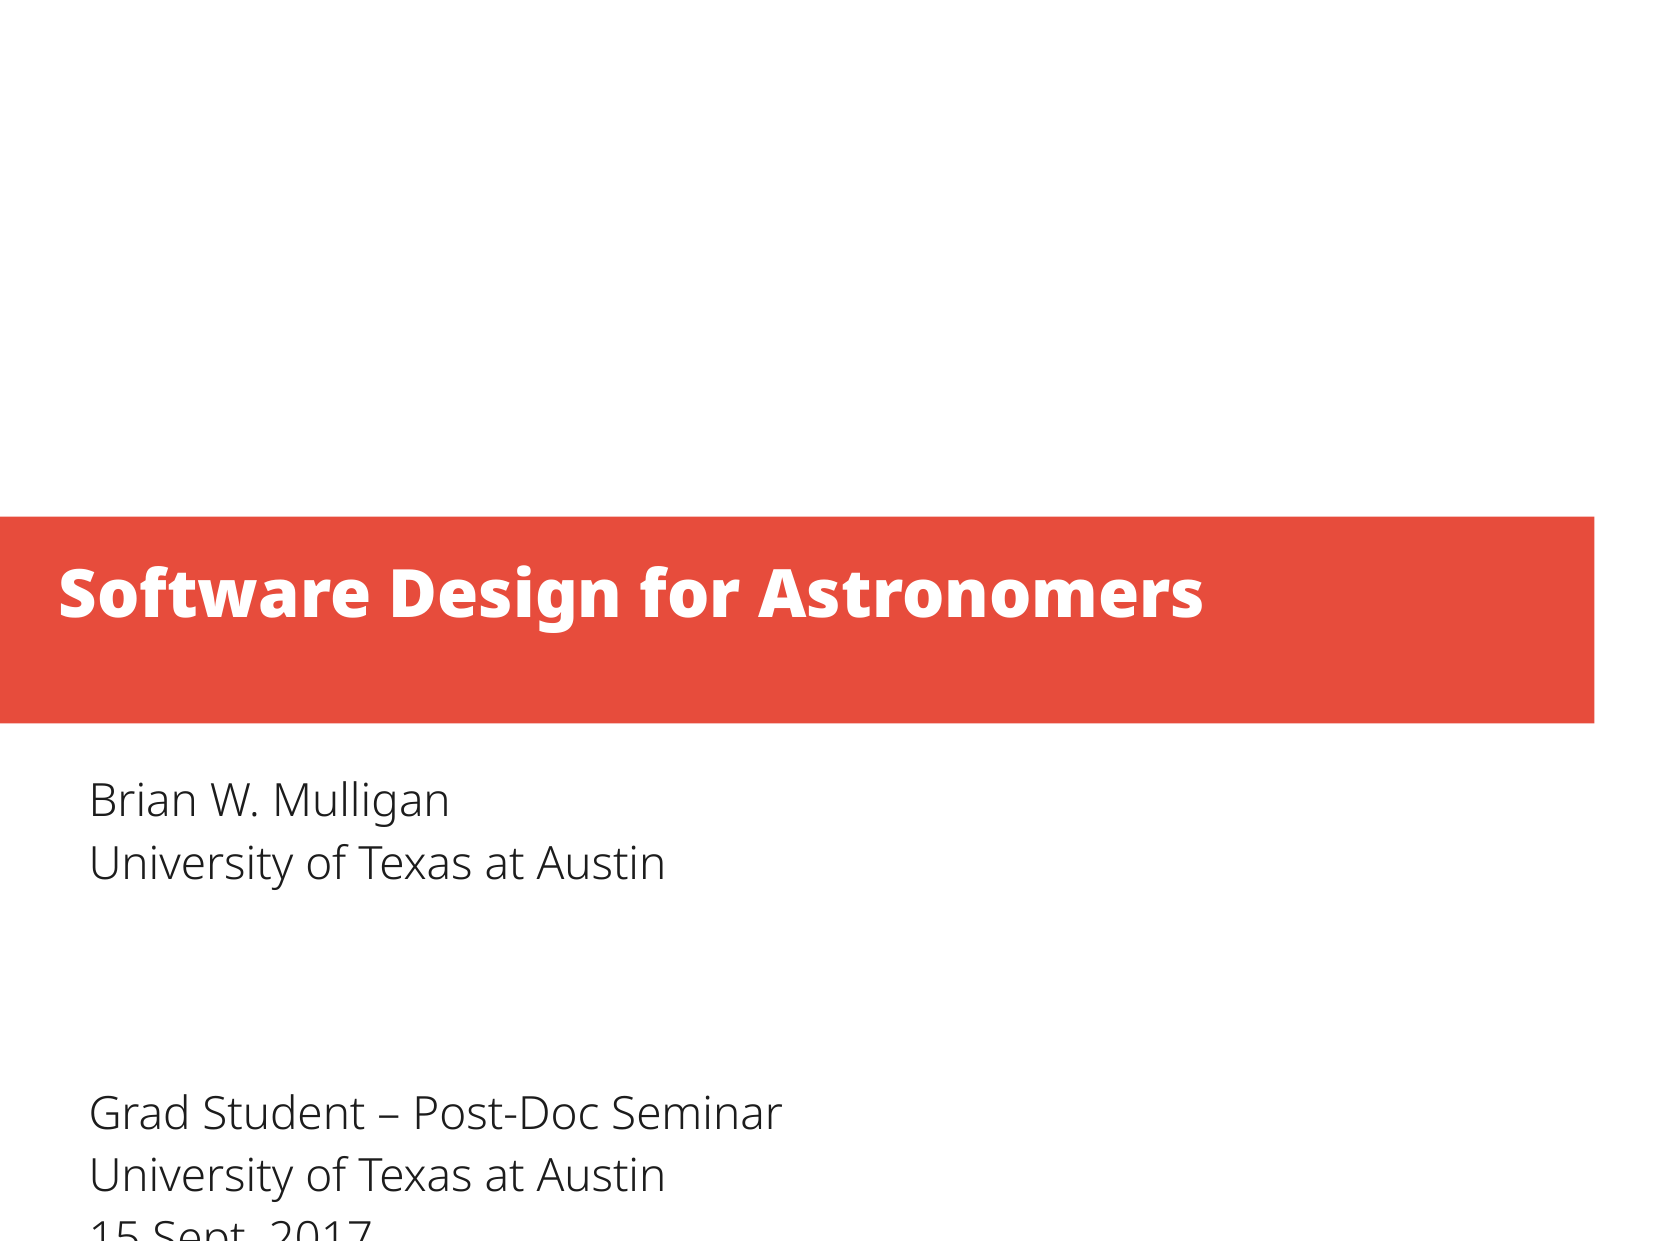

# Software Design for Astronomers
Brian W. Mulligan
University of Texas at Austin
Grad Student – Post-Doc Seminar
University of Texas at Austin
15 Sept. 2017